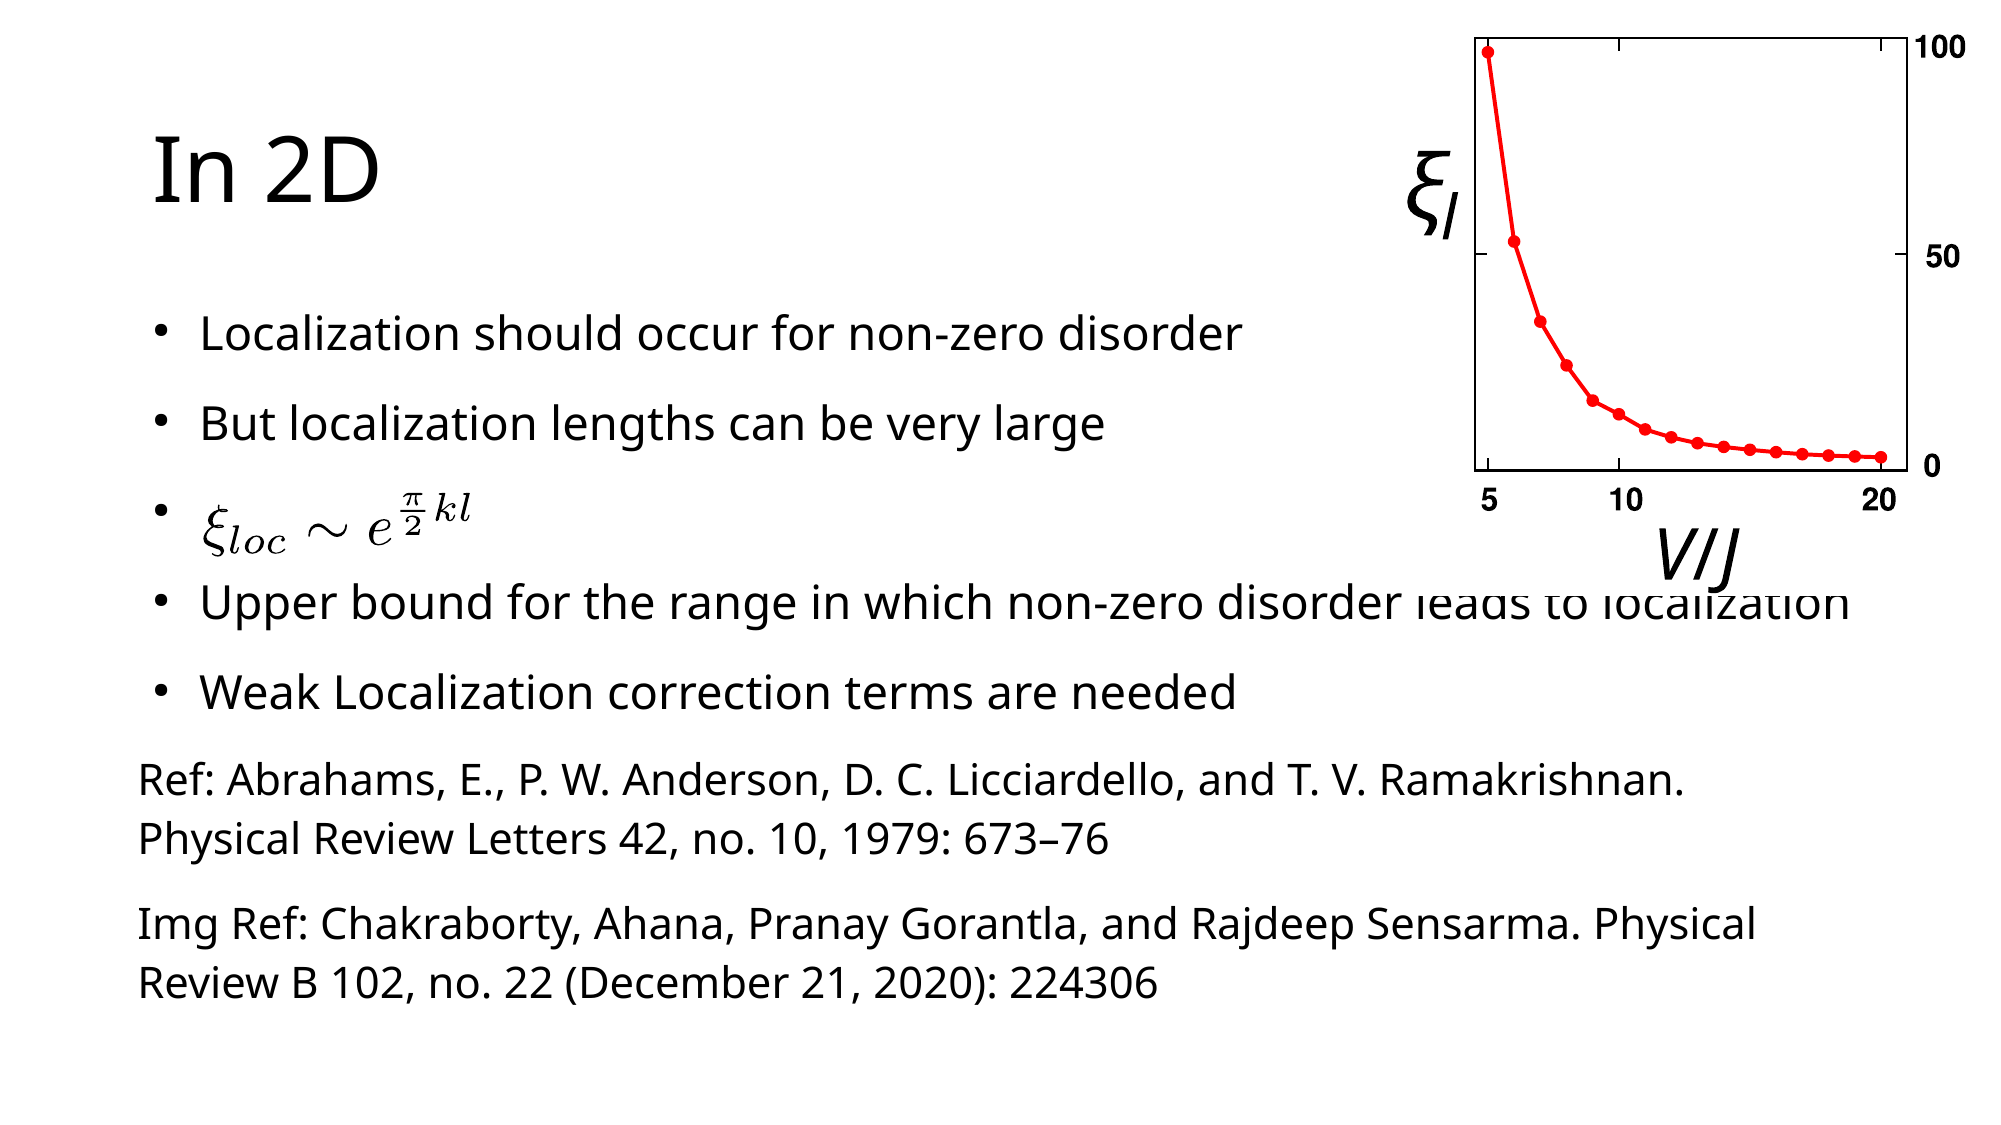

# In 2D
Localization should occur for non-zero disorder
But localization lengths can be very large
Upper bound for the range in which non-zero disorder leads to localization
Weak Localization correction terms are needed
Ref: Abrahams, E., P. W. Anderson, D. C. Licciardello, and T. V. Ramakrishnan. Physical Review Letters 42, no. 10, 1979: 673–76
Img Ref: Chakraborty, Ahana, Pranay Gorantla, and Rajdeep Sensarma. Physical Review B 102, no. 22 (December 21, 2020): 224306